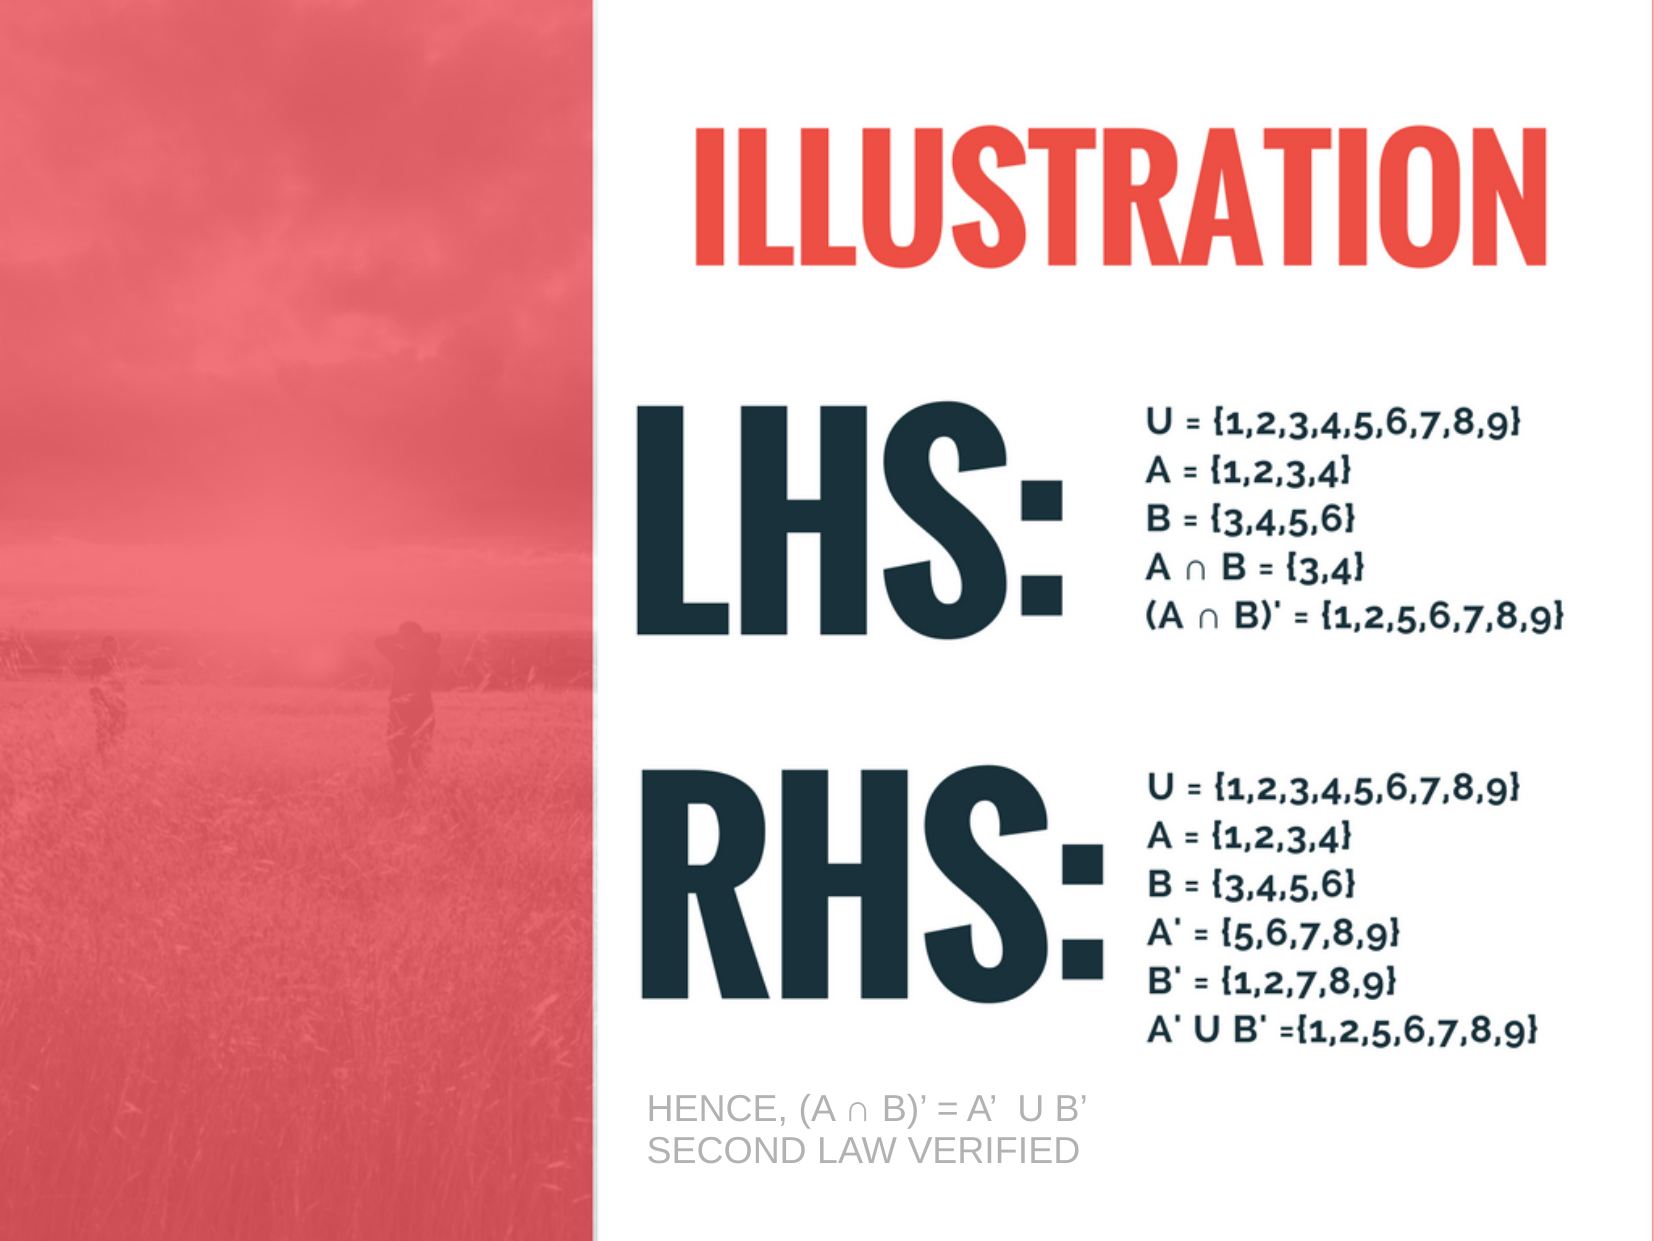

HENCE, (A ∩ B)’ = A’ U B’
SECOND LAW VERIFIED